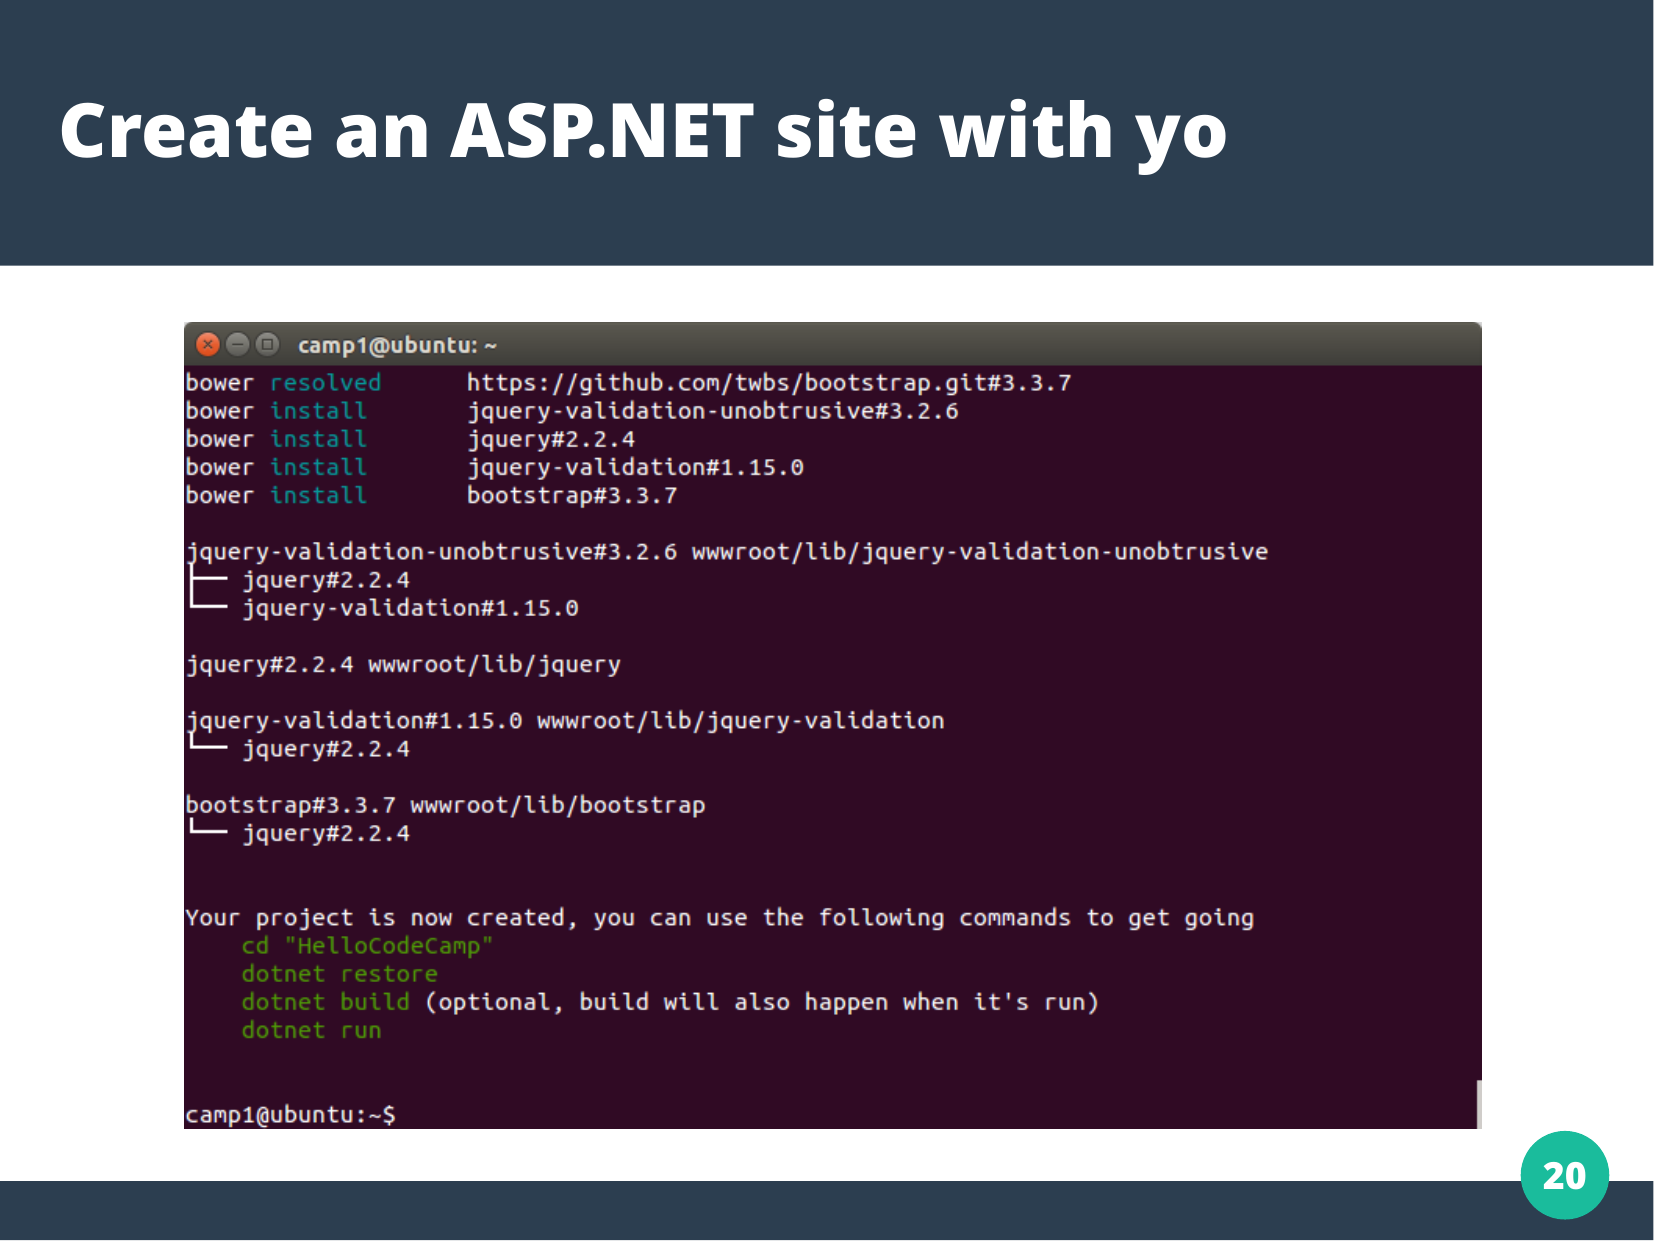

# Create an ASP.NET site with yo
20